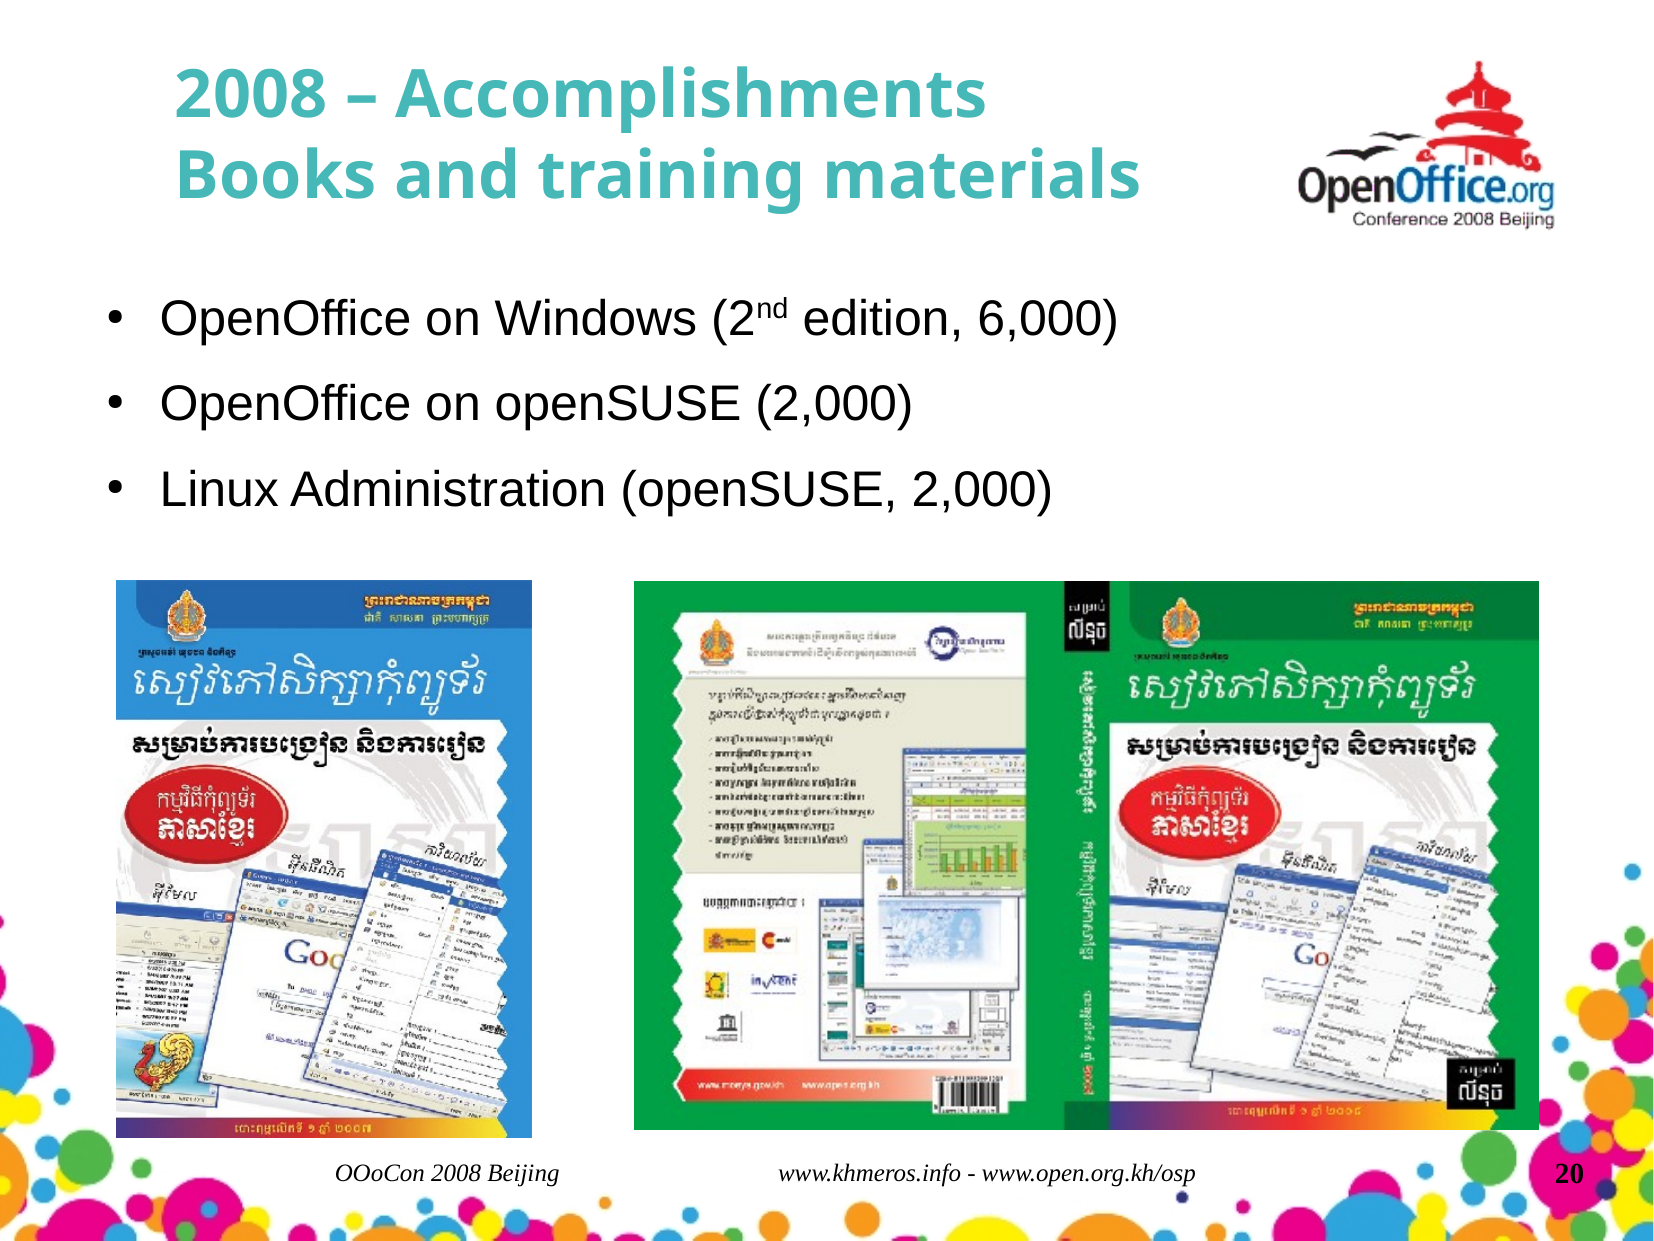

2008 – Accomplishments
Books and training materials
# OpenOffice on Windows (2nd edition, 6,000)
OpenOffice on openSUSE (2,000)
Linux Administration (openSUSE, 2,000)
20
OOoCon 2008 Beijing www.khmeros.info - www.open.org.kh/osp